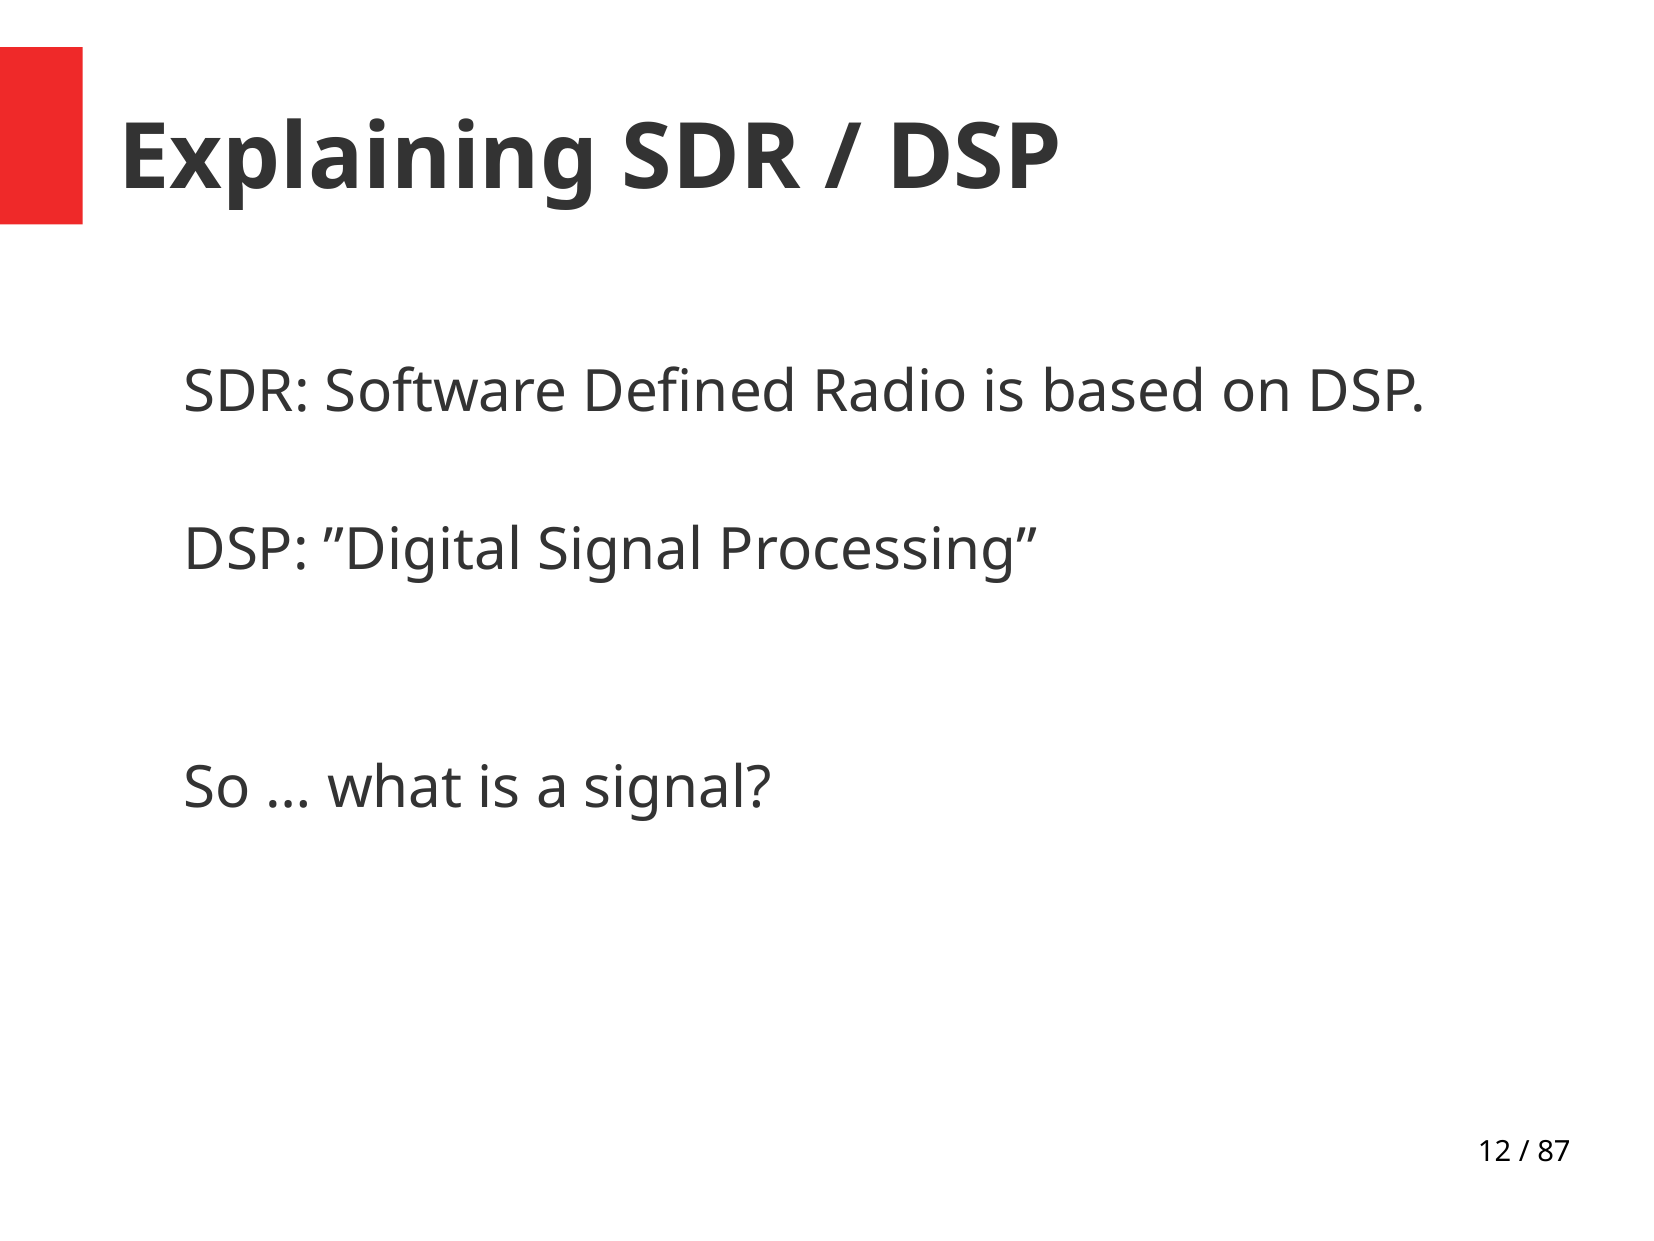

# Explaining SDR / DSP
SDR: Software Defined Radio is based on DSP.
DSP: ”Digital Signal Processing”
So … what is a signal?
12